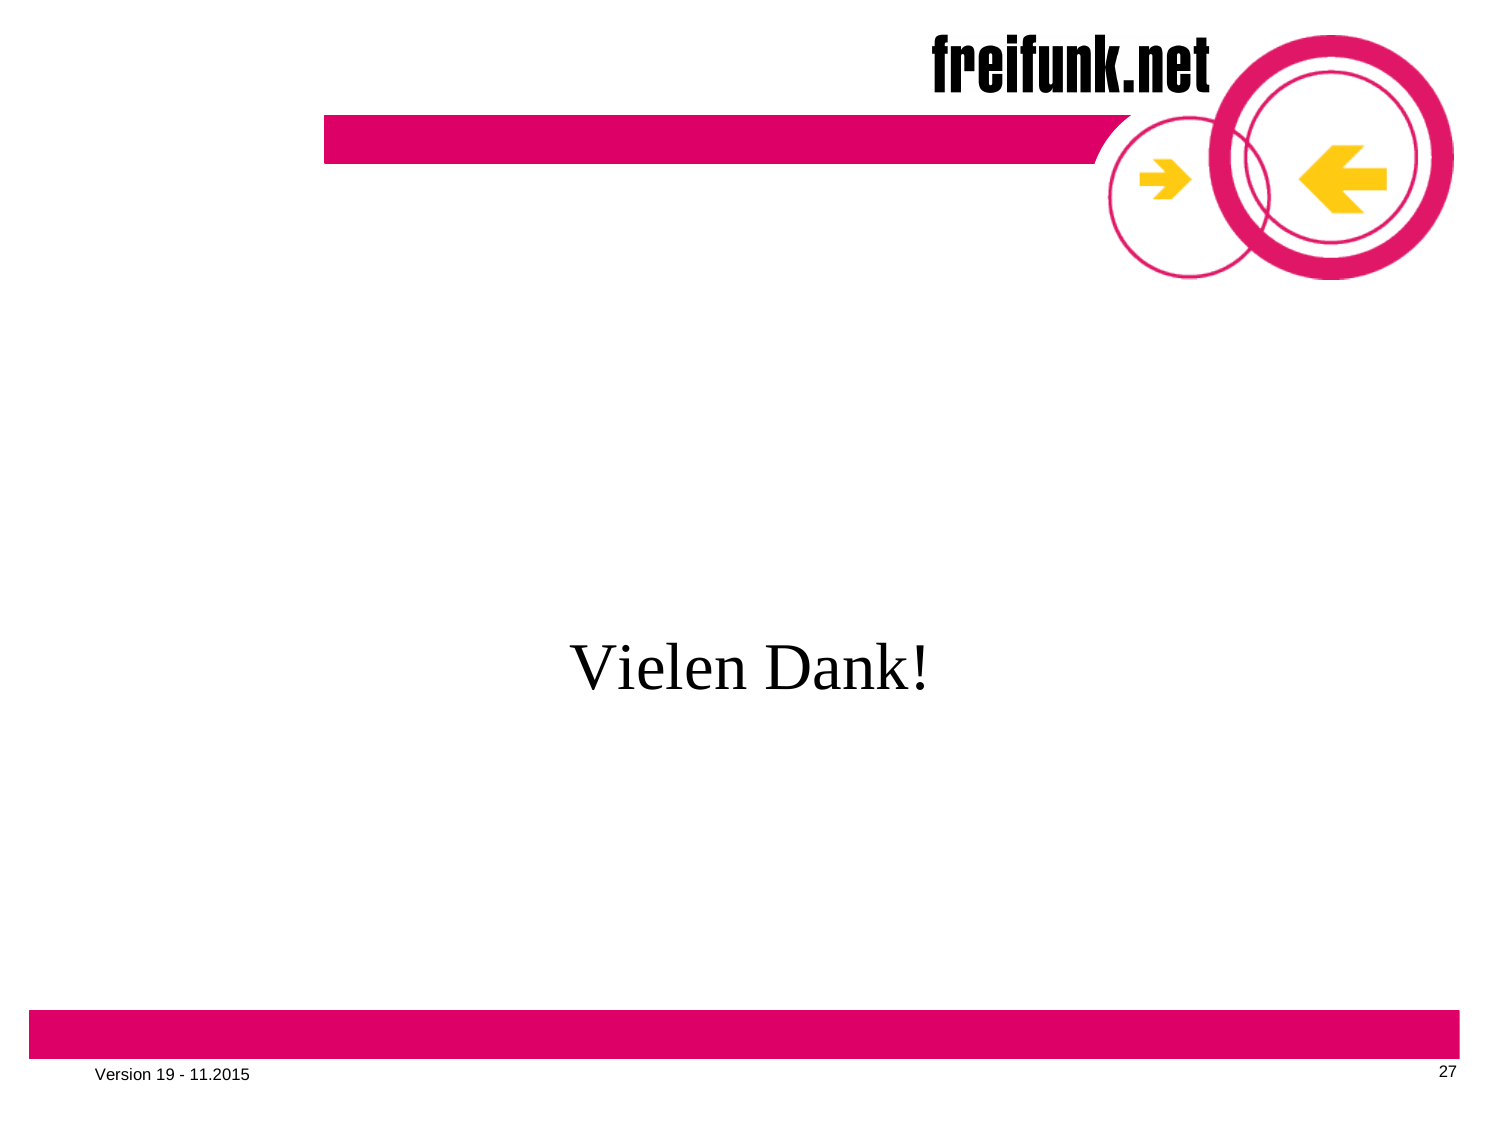

#
Vielen Dank!
27
Version 19 - 11.2015